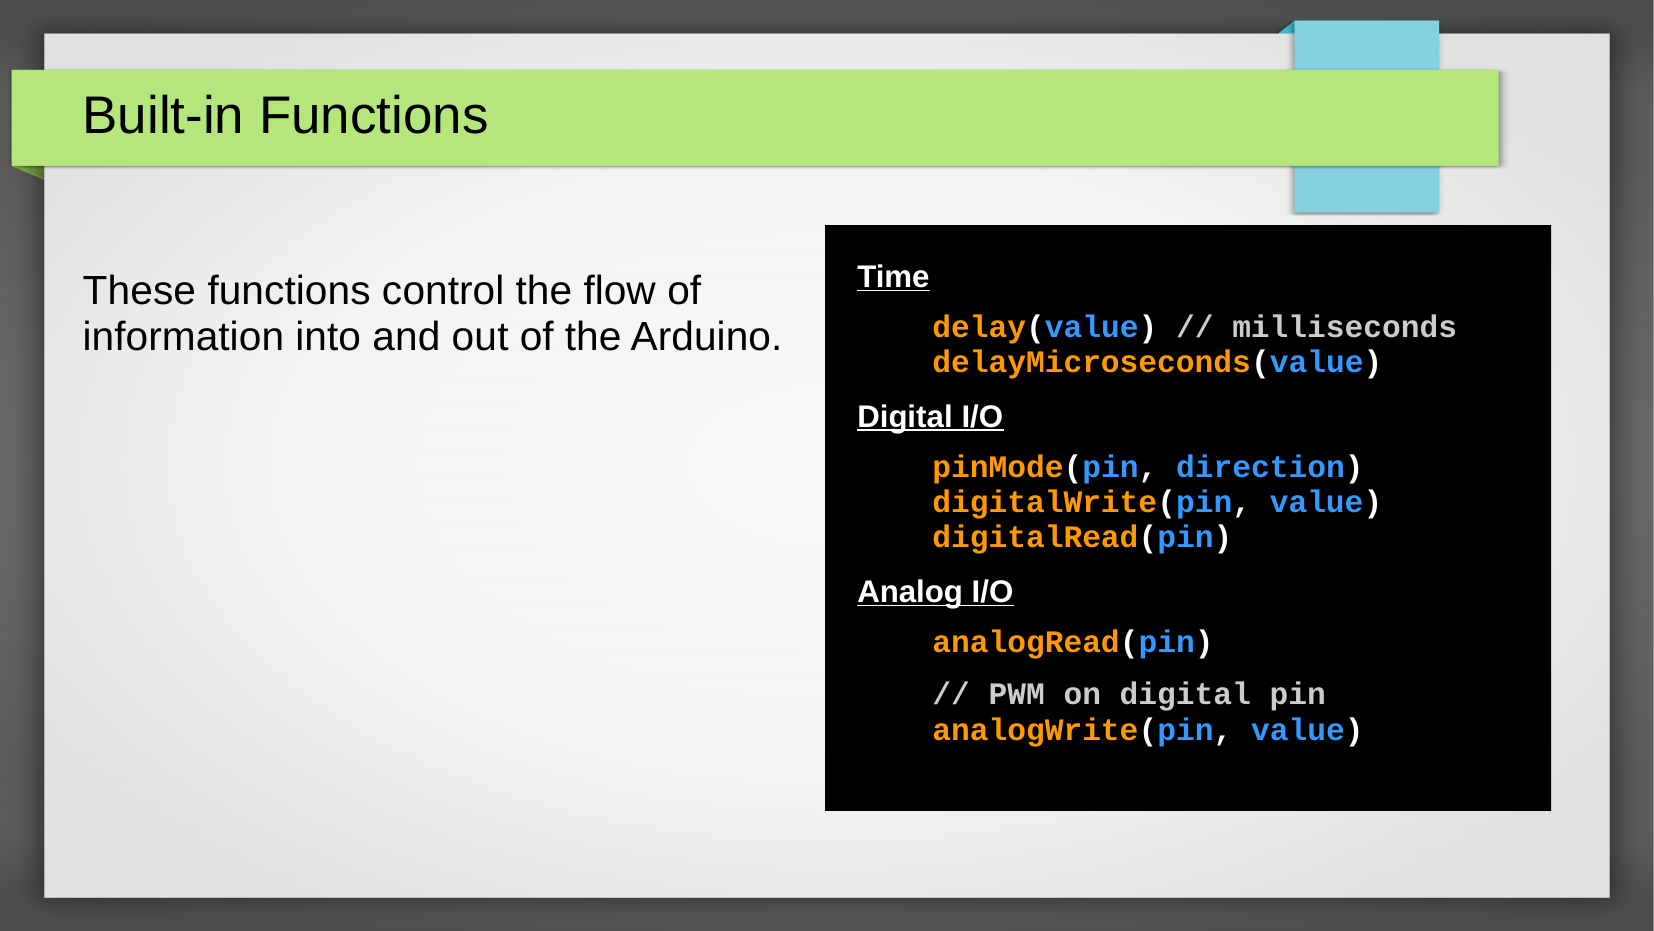

# Built-in Functions
These functions control the flow of information into and out of the Arduino.
Time
 delay(value) // milliseconds
 delayMicroseconds(value)
Digital I/O
 pinMode(pin, direction)
 digitalWrite(pin, value)
 digitalRead(pin)
Analog I/O
 analogRead(pin)
 // PWM on digital pin
 analogWrite(pin, value)